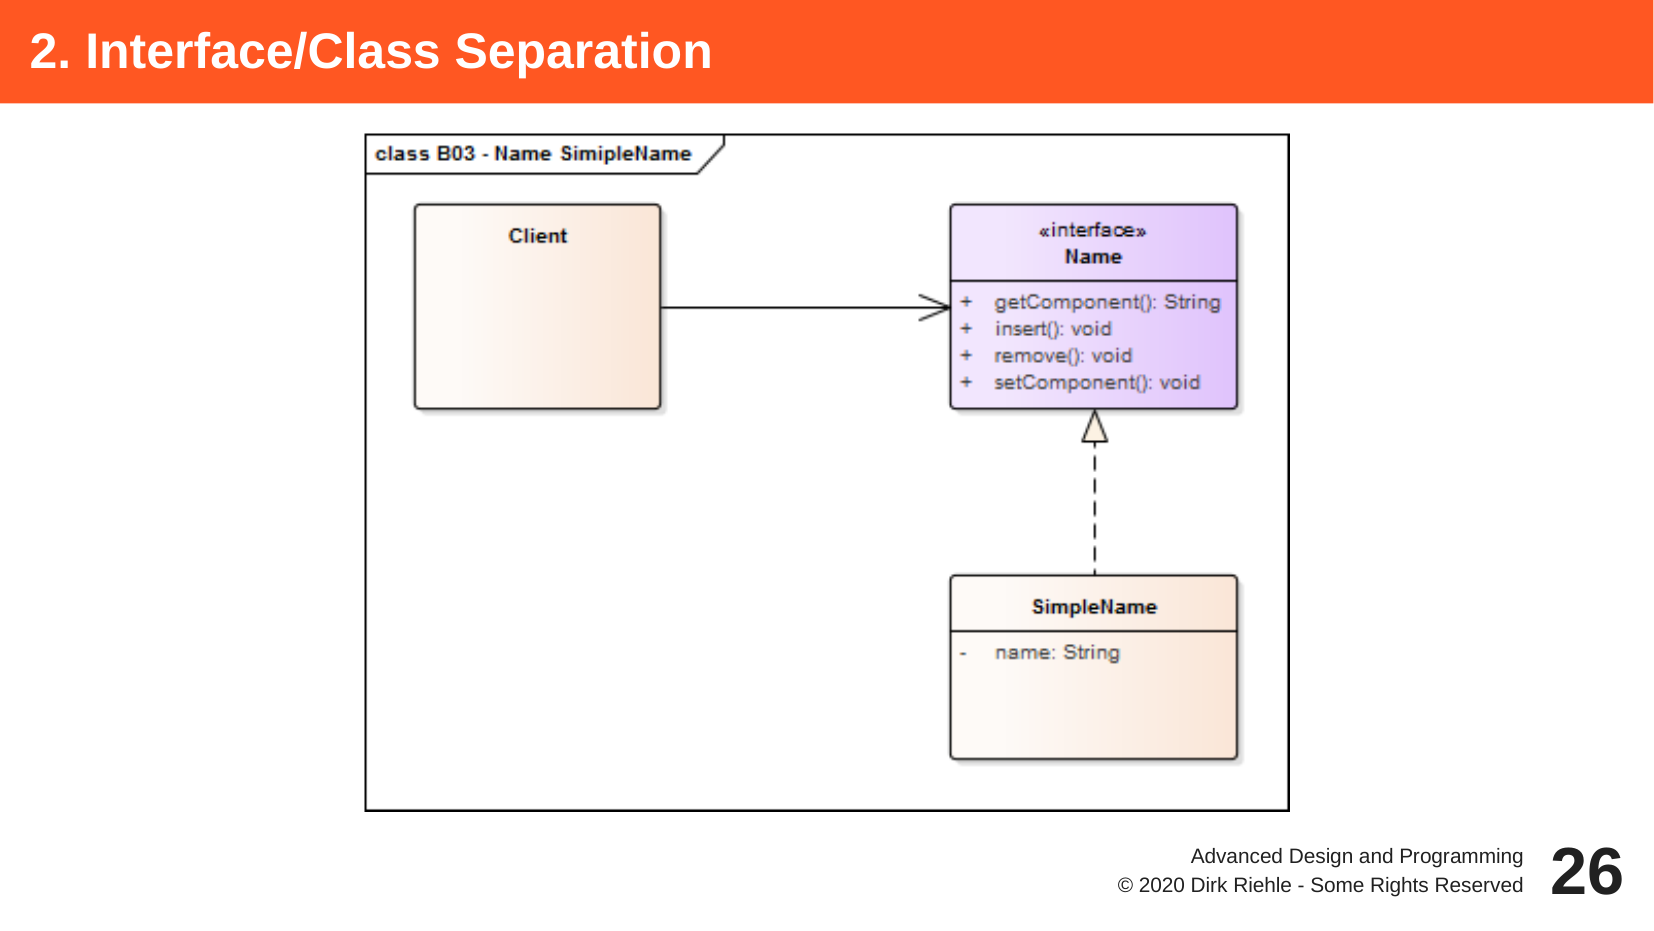

# 2. Interface/Class Separation
Advanced Design and Programming
26
© 2020 Dirk Riehle - Some Rights Reserved